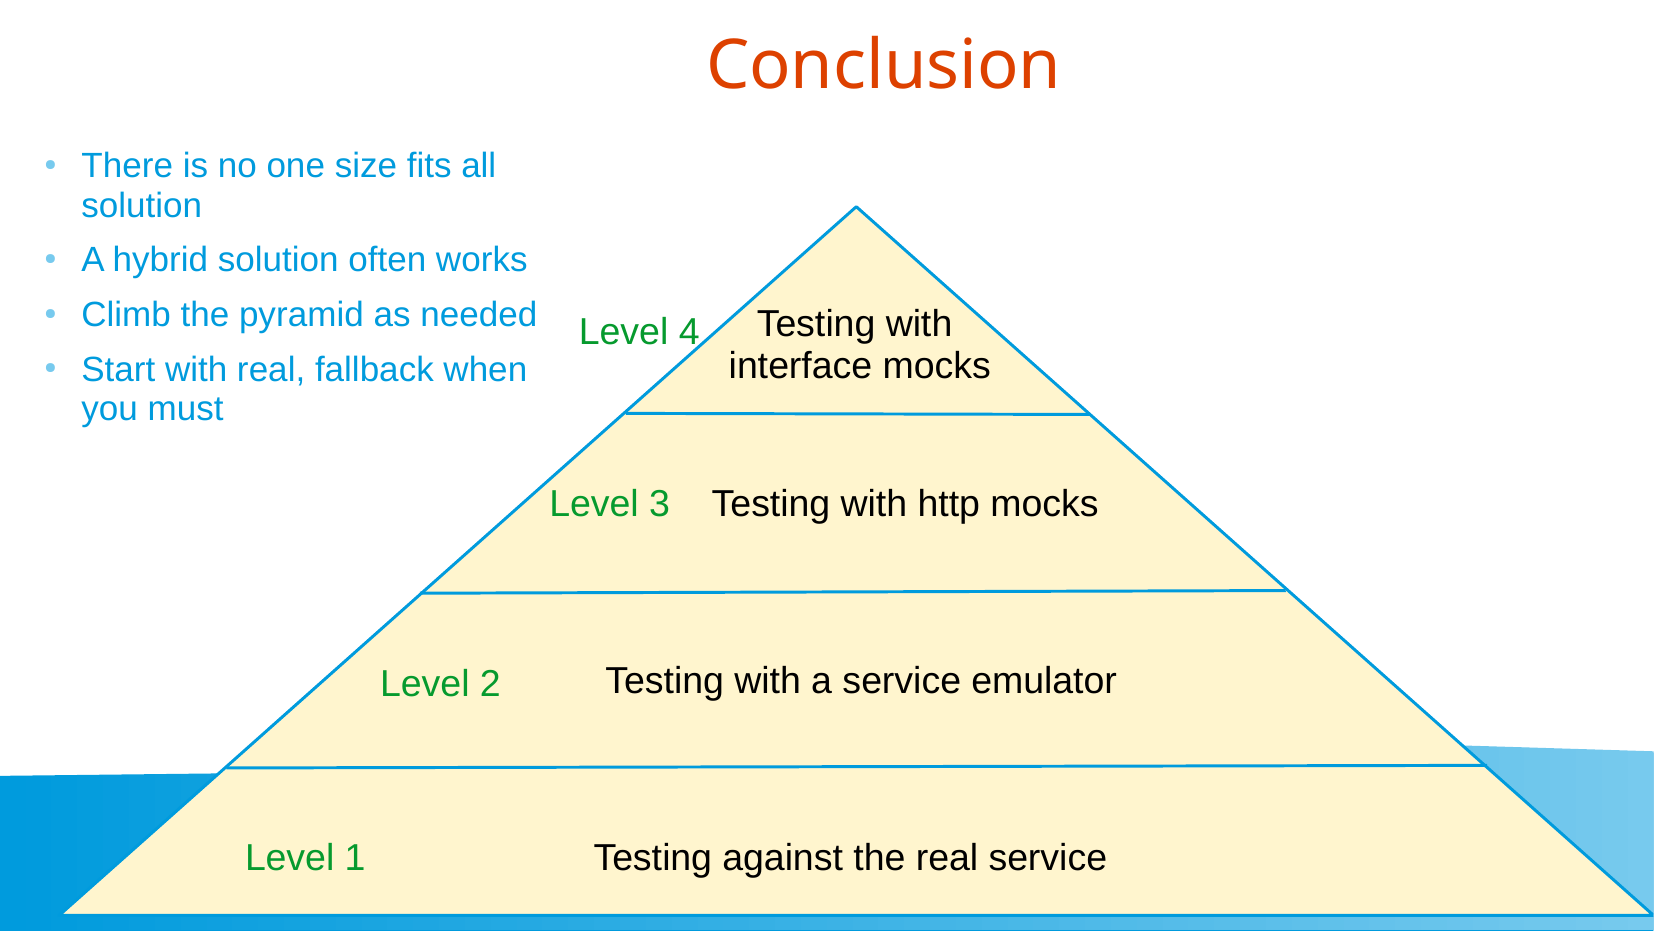

# Conclusion
There is no one size fits all solution
A hybrid solution often works
Climb the pyramid as needed
Start with real, fallback when you must
Testing with
interface mocks
Level 4
Level 3
Testing with http mocks
Testing with a service emulator
Level 2
Level 1
Testing against the real service